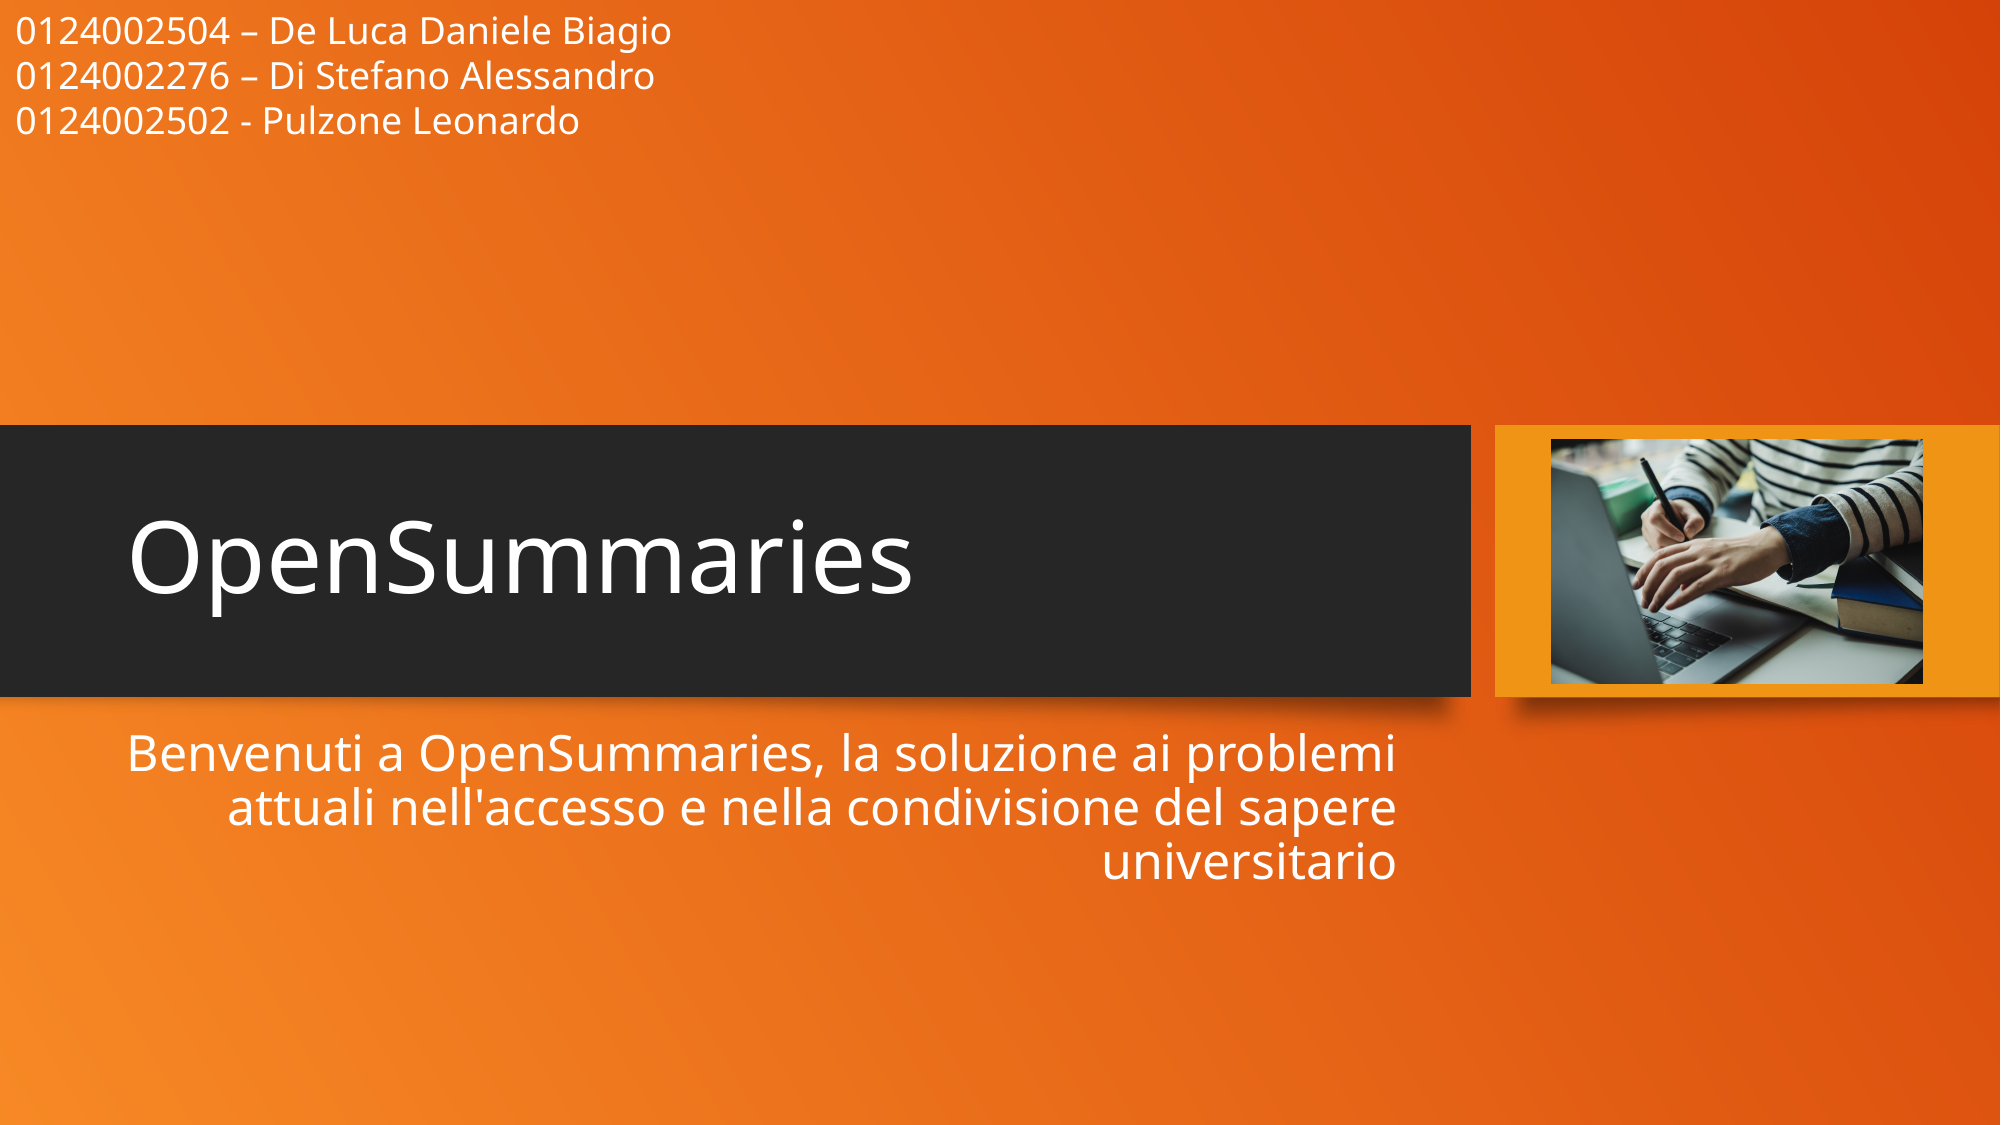

0124002504 – De Luca Daniele Biagio
0124002276 – Di Stefano Alessandro
0124002502 - Pulzone Leonardo
# OpenSummaries
Benvenuti a OpenSummaries, la soluzione ai problemi attuali nell'accesso e nella condivisione del sapere universitario